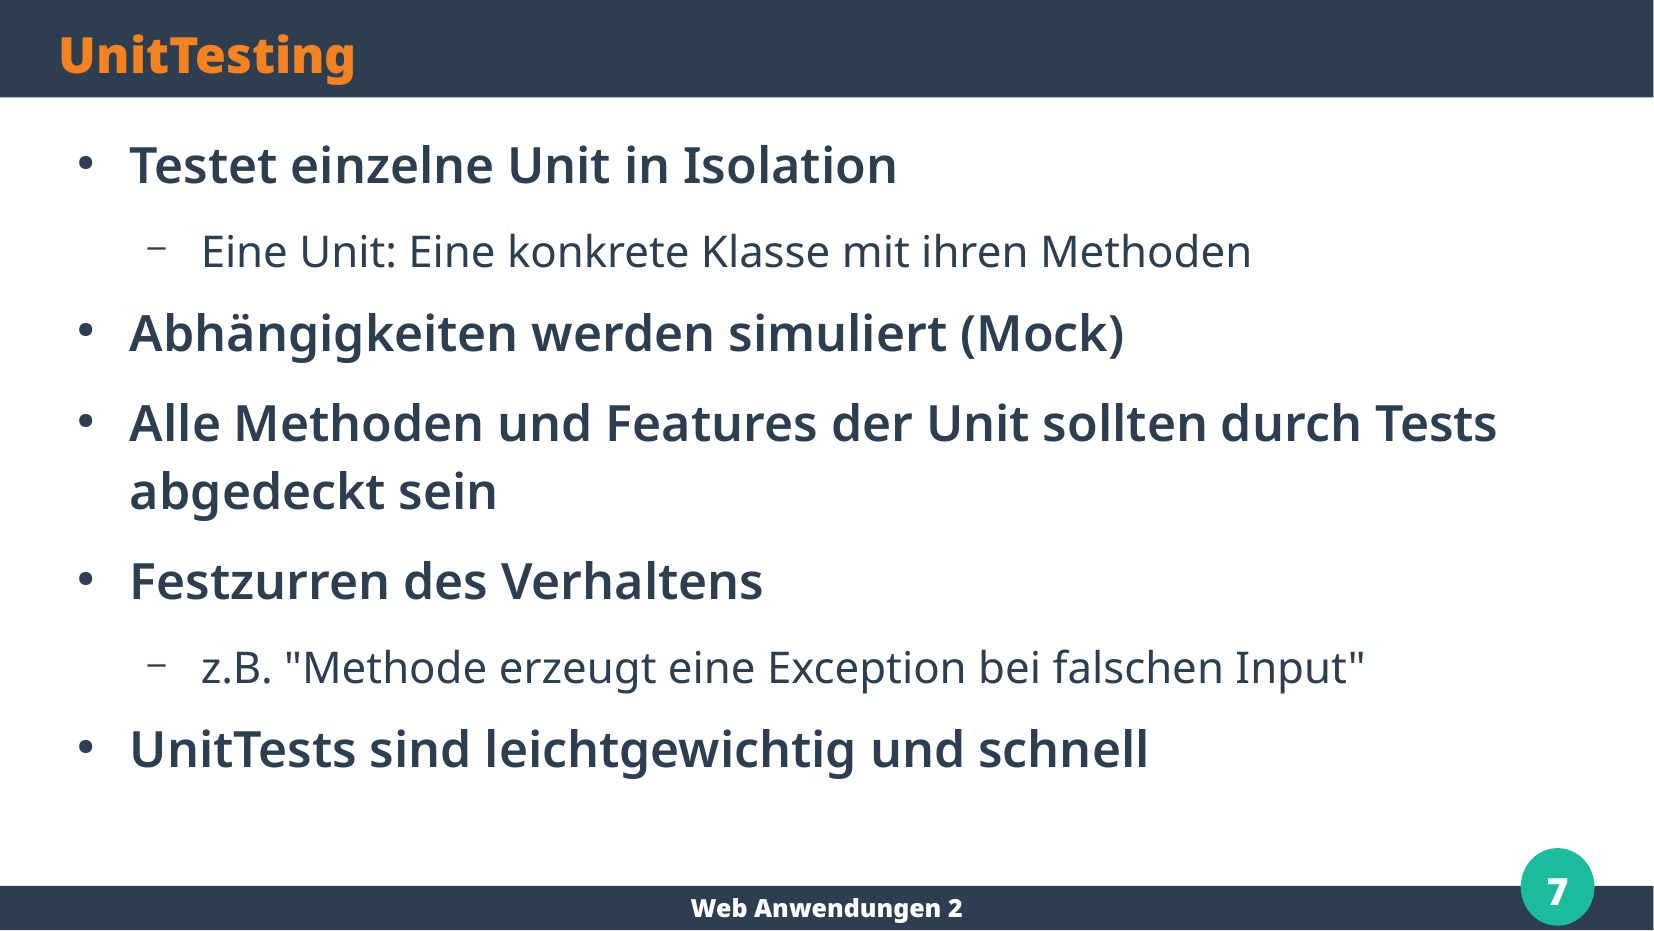

# UnitTesting
Testet einzelne Unit in Isolation
Eine Unit: Eine konkrete Klasse mit ihren Methoden
Abhängigkeiten werden simuliert (Mock)
Alle Methoden und Features der Unit sollten durch Tests abgedeckt sein
Festzurren des Verhaltens
z.B. "Methode erzeugt eine Exception bei falschen Input"
UnitTests sind leichtgewichtig und schnell
7